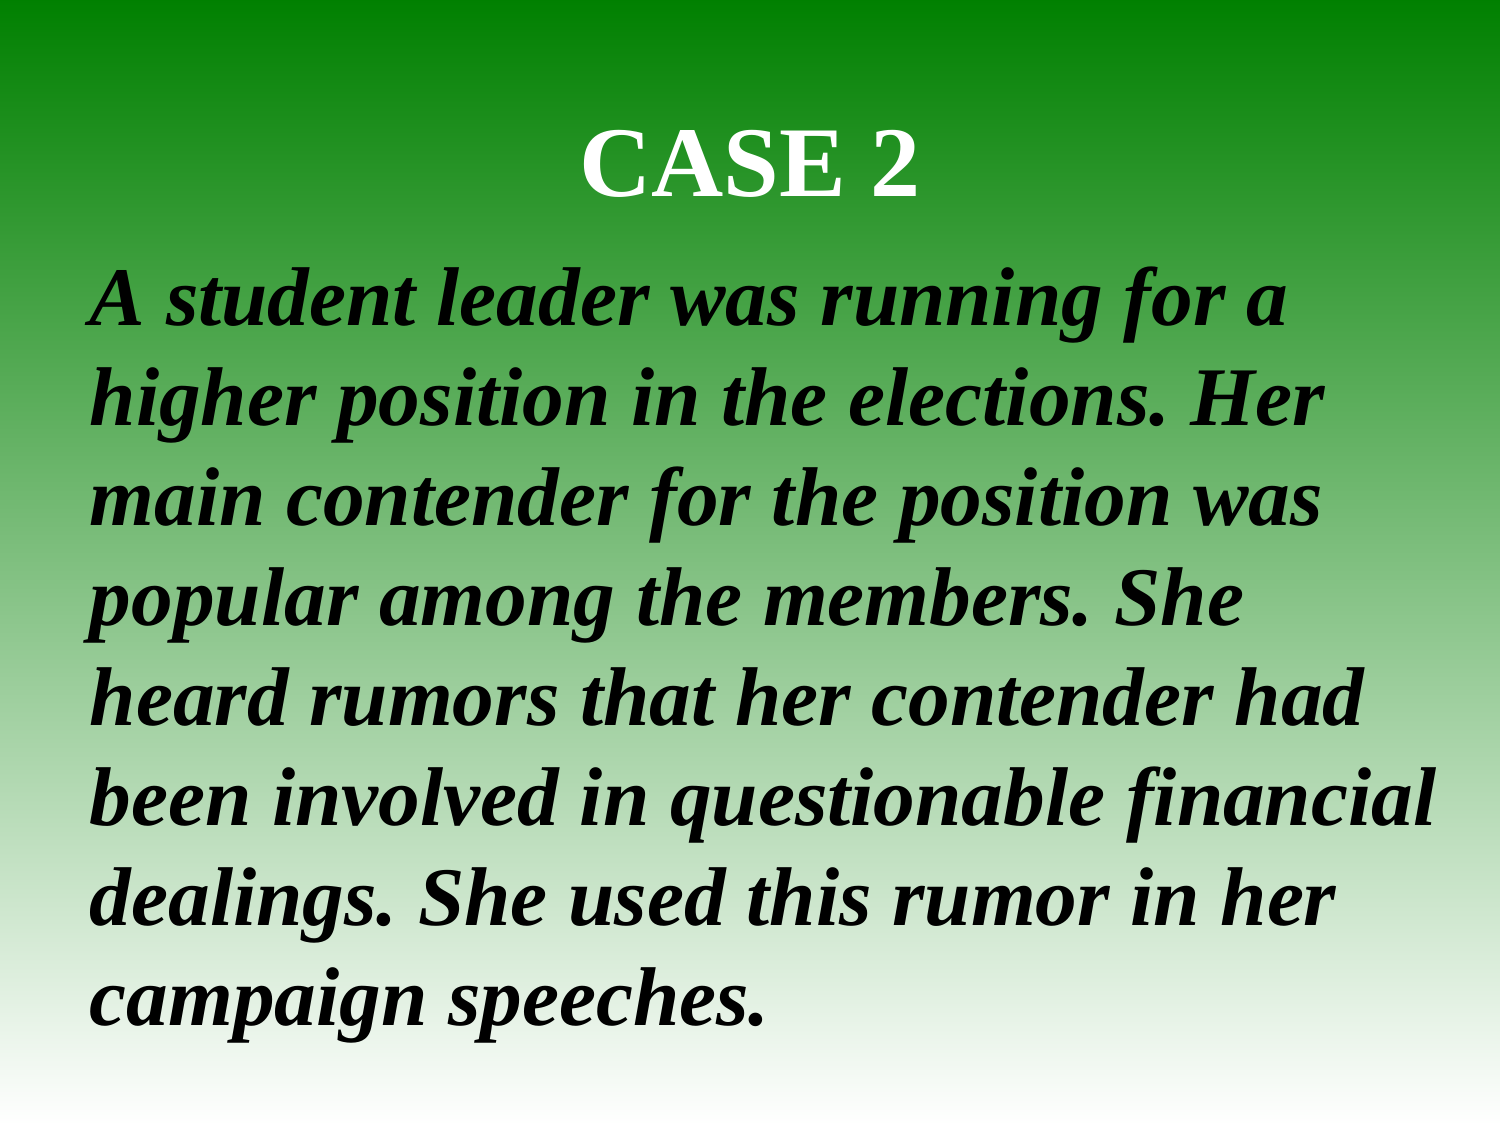

# CASE 2
A student leader was running for a higher position in the elections. Her main contender for the position was popular among the members. She heard rumors that her contender had been involved in questionable financial dealings. She used this rumor in her campaign speeches.